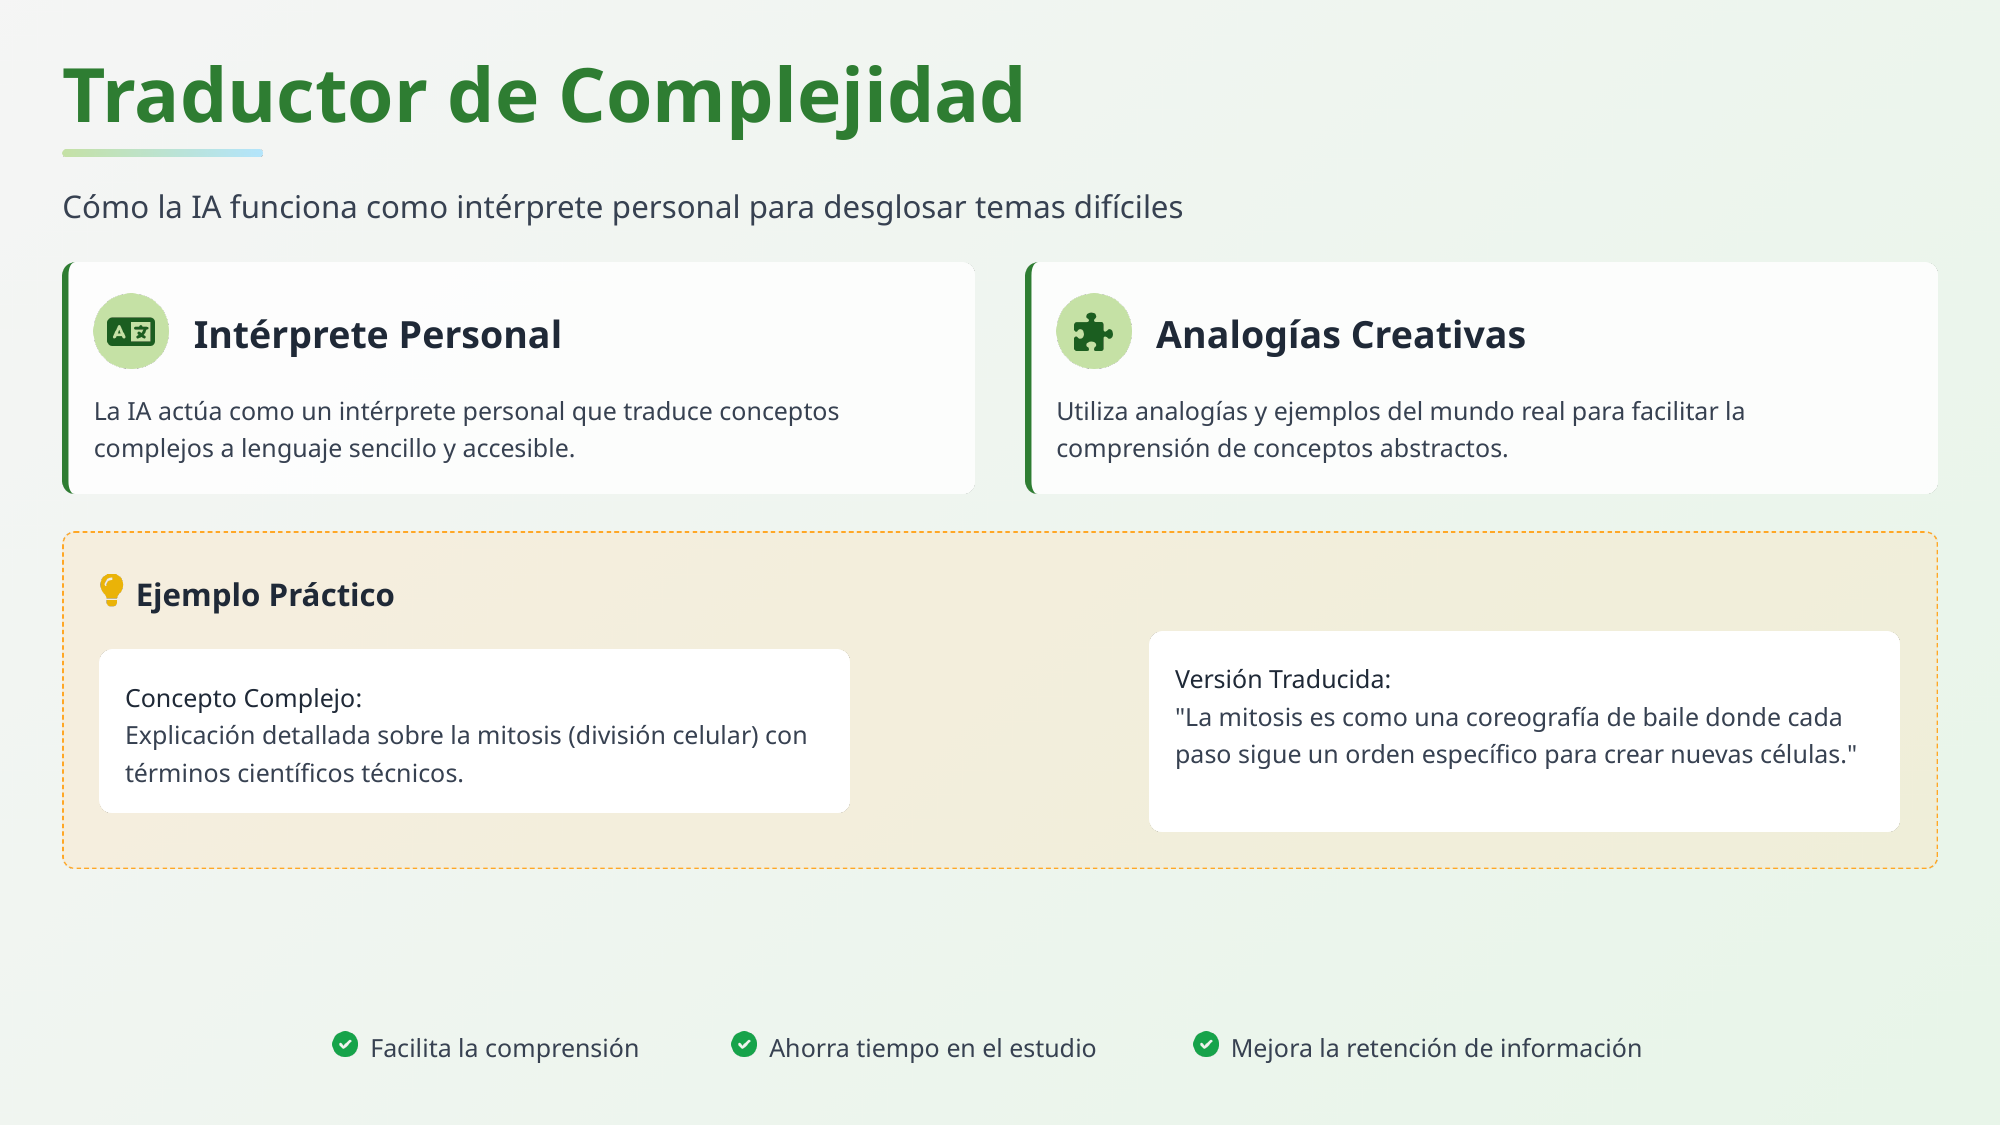

Traductor de Complejidad
Cómo la IA funciona como intérprete personal para desglosar temas difíciles
Intérprete Personal
Analogías Creativas
La IA actúa como un intérprete personal que traduce conceptos complejos a lenguaje sencillo y accesible.
Utiliza analogías y ejemplos del mundo real para facilitar la comprensión de conceptos abstractos.
Ejemplo Práctico
Versión Traducida:
Concepto Complejo:
"La mitosis es como una coreografía de baile donde cada paso sigue un orden específico para crear nuevas células."
Explicación detallada sobre la mitosis (división celular) con términos científicos técnicos.
Facilita la comprensión
Ahorra tiempo en el estudio
Mejora la retención de información